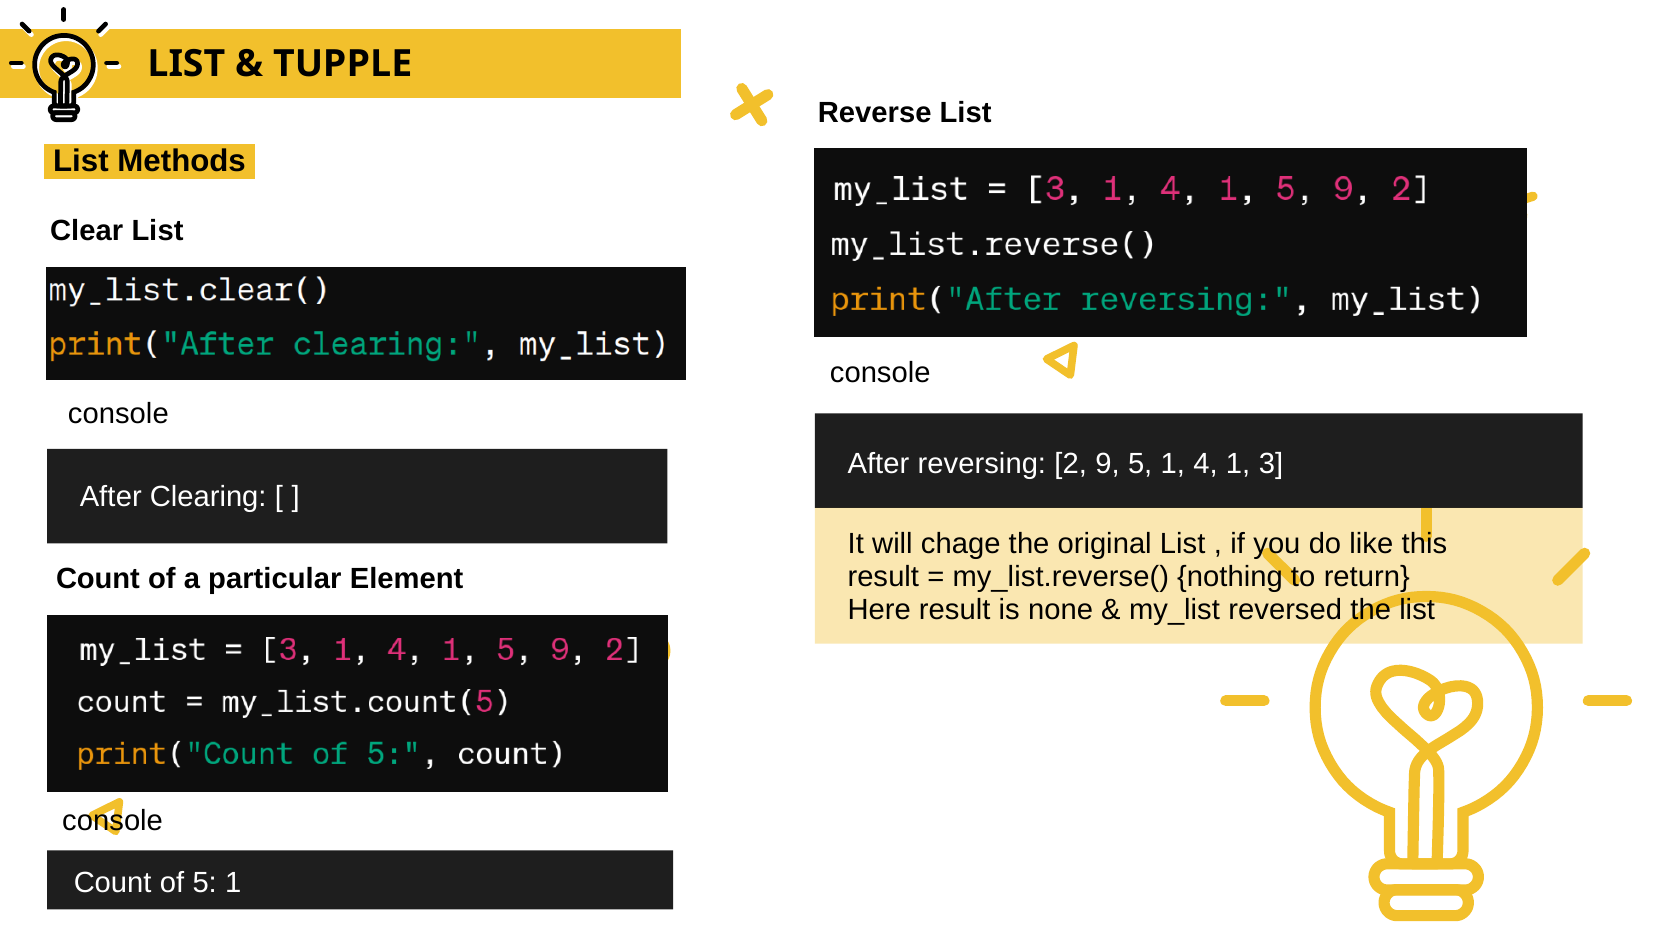

# LIST & TUPPLE
Reverse List
 List Methods
Clear List
console
console
After reversing: [2, 9, 5, 1, 4, 1, 3]
After Clearing: [ ]
It will chage the original List , if you do like this
result = my_list.reverse() {nothing to return}
Here result is none & my_list reversed the list
Count of a particular Element
console
Count of 5: 1